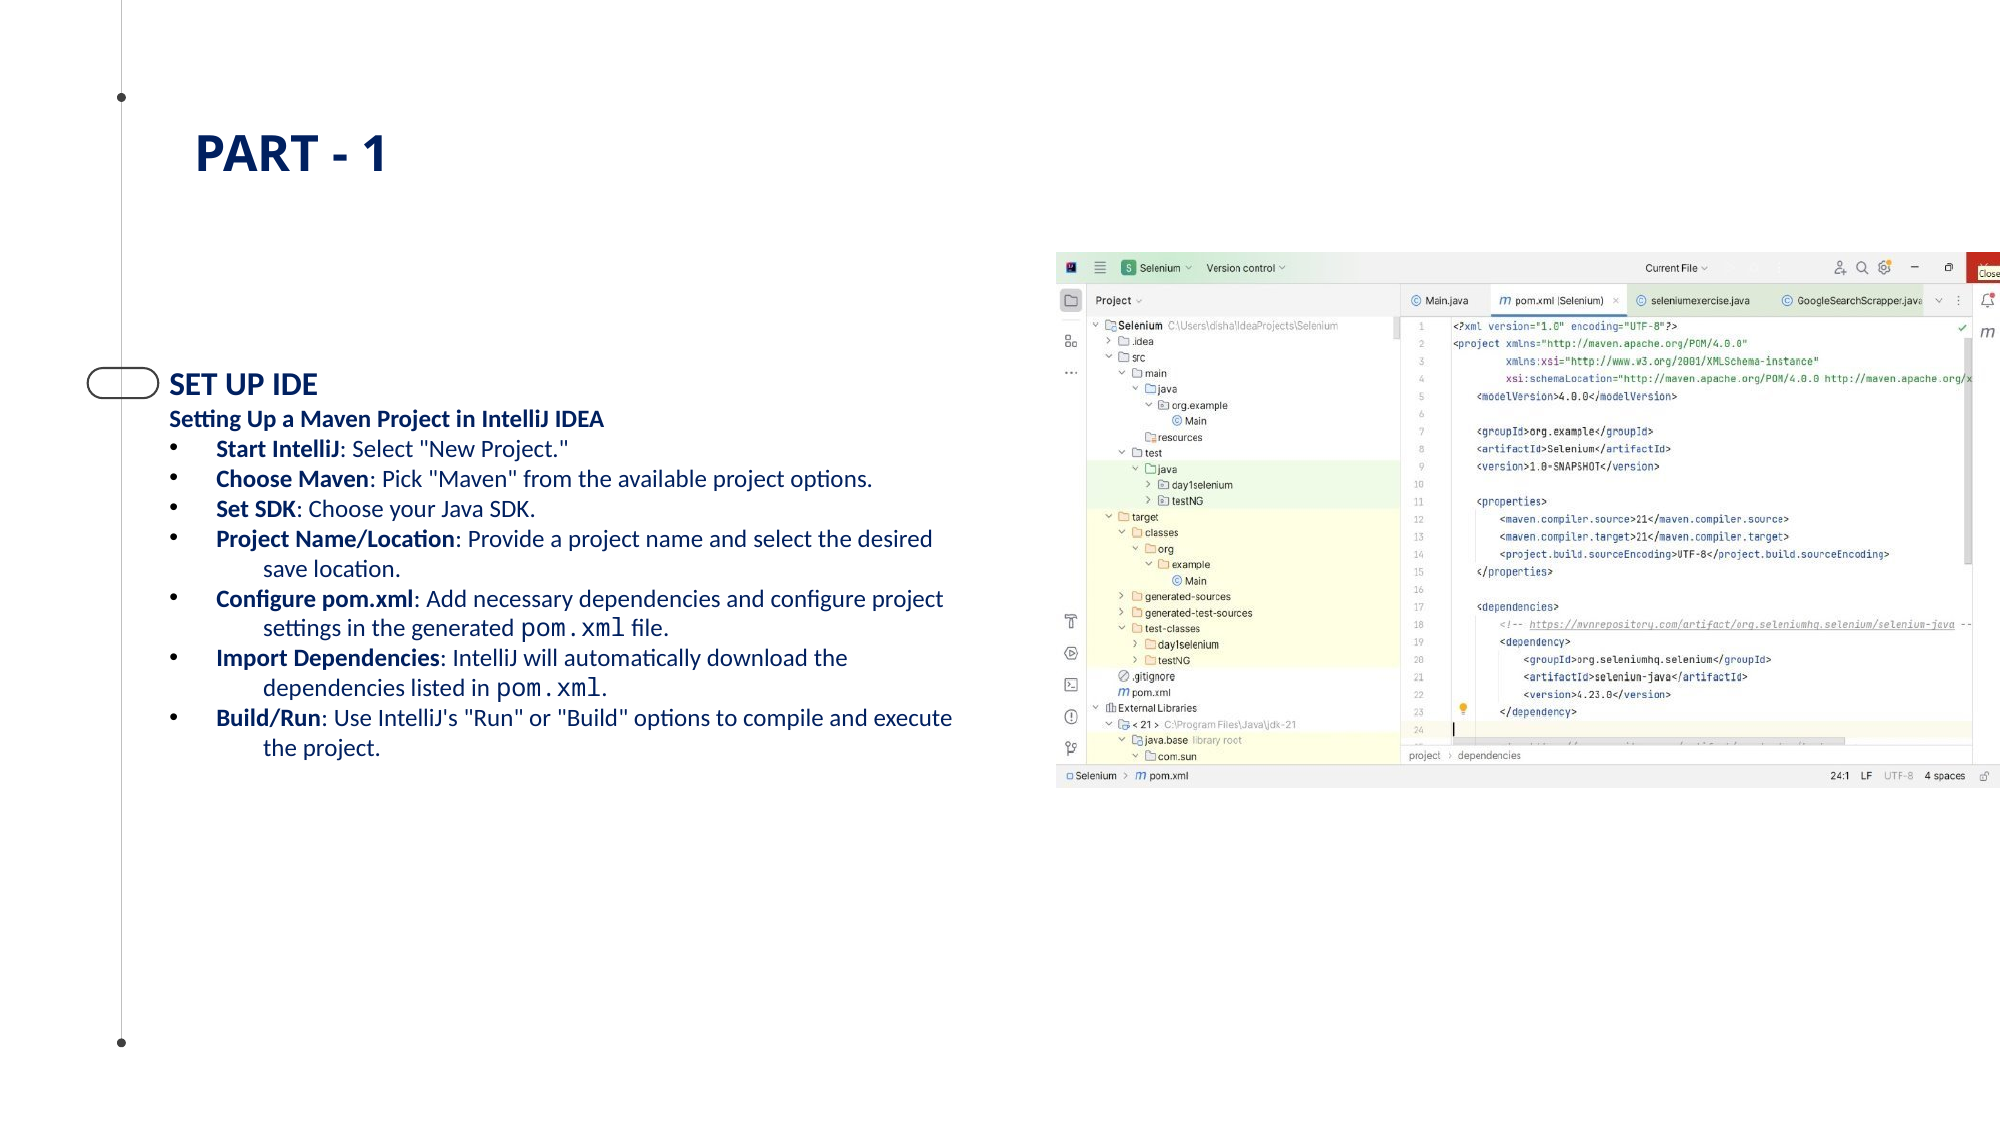

# Human resources slide 2
PART - 1
SET UP IDE
Setting Up a Maven Project in IntelliJ IDEA
Start IntelliJ: Select "New Project."
Choose Maven: Pick "Maven" from the available project options.
Set SDK: Choose your Java SDK.
Project Name/Location: Provide a project name and select the desired save location.
Configure pom.xml: Add necessary dependencies and configure project settings in the generated pom.xml file.
Import Dependencies: IntelliJ will automatically download the dependencies listed in pom.xml.
Build/Run: Use IntelliJ's "Run" or "Build" options to compile and execute the project.